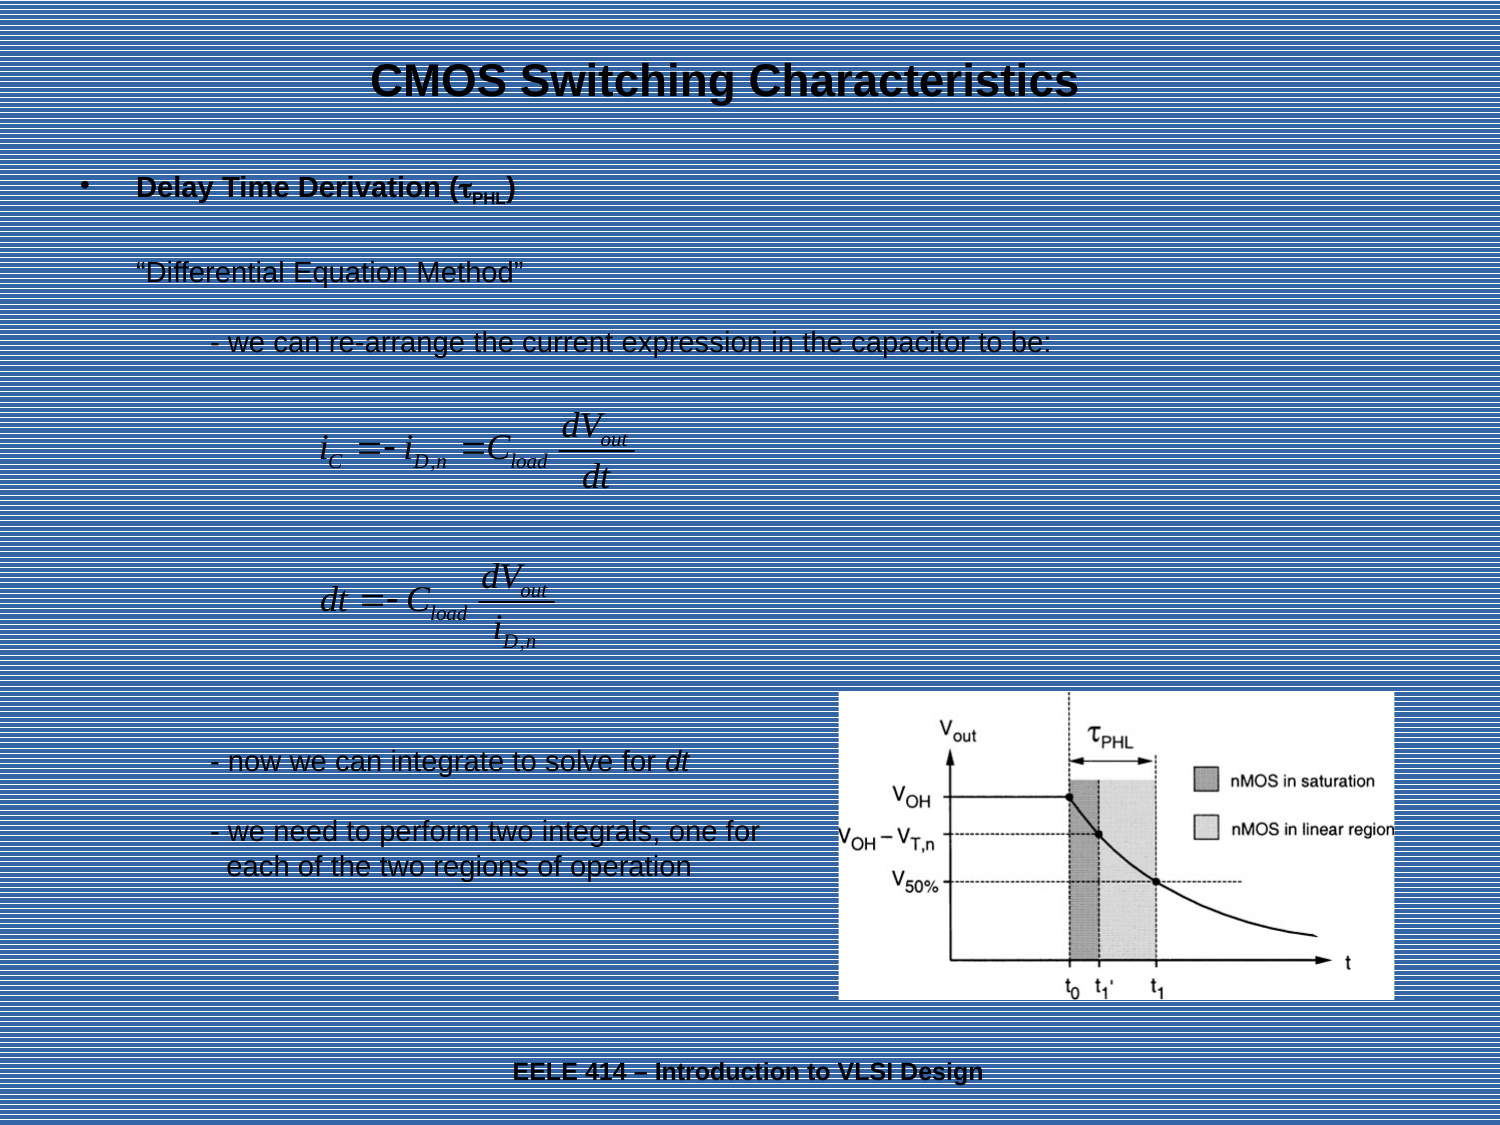

# CMOS Switching Characteristics
Delay Time Derivation (PHL)
“Differential Equation Method”
 	- we can re-arrange the current expression in the capacitor to be:
 	- now we can integrate to solve for dt
 	- we need to perform two integrals, one for
 	 each of the two regions of operation